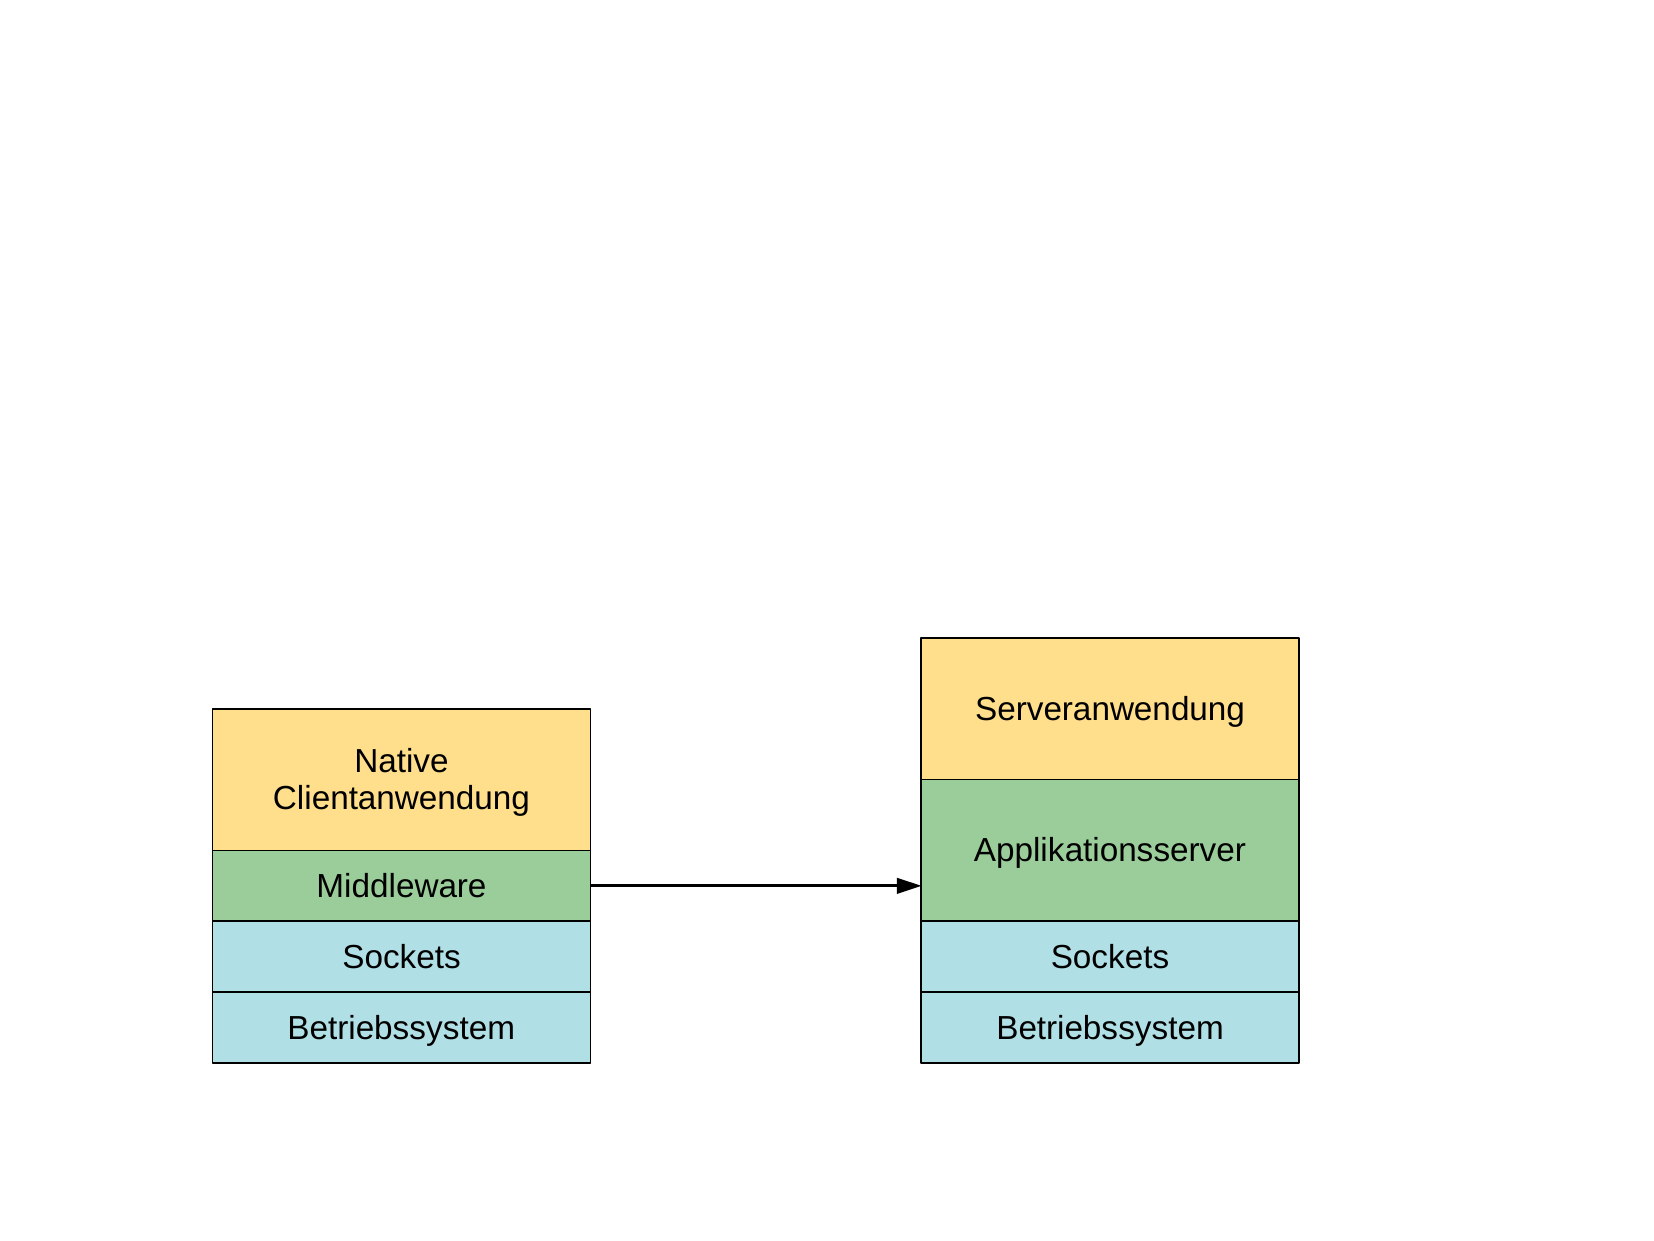

Serveranwendung
Native
Clientanwendung
Applikationsserver
Middleware
Sockets
Sockets
Betriebssystem
Betriebssystem